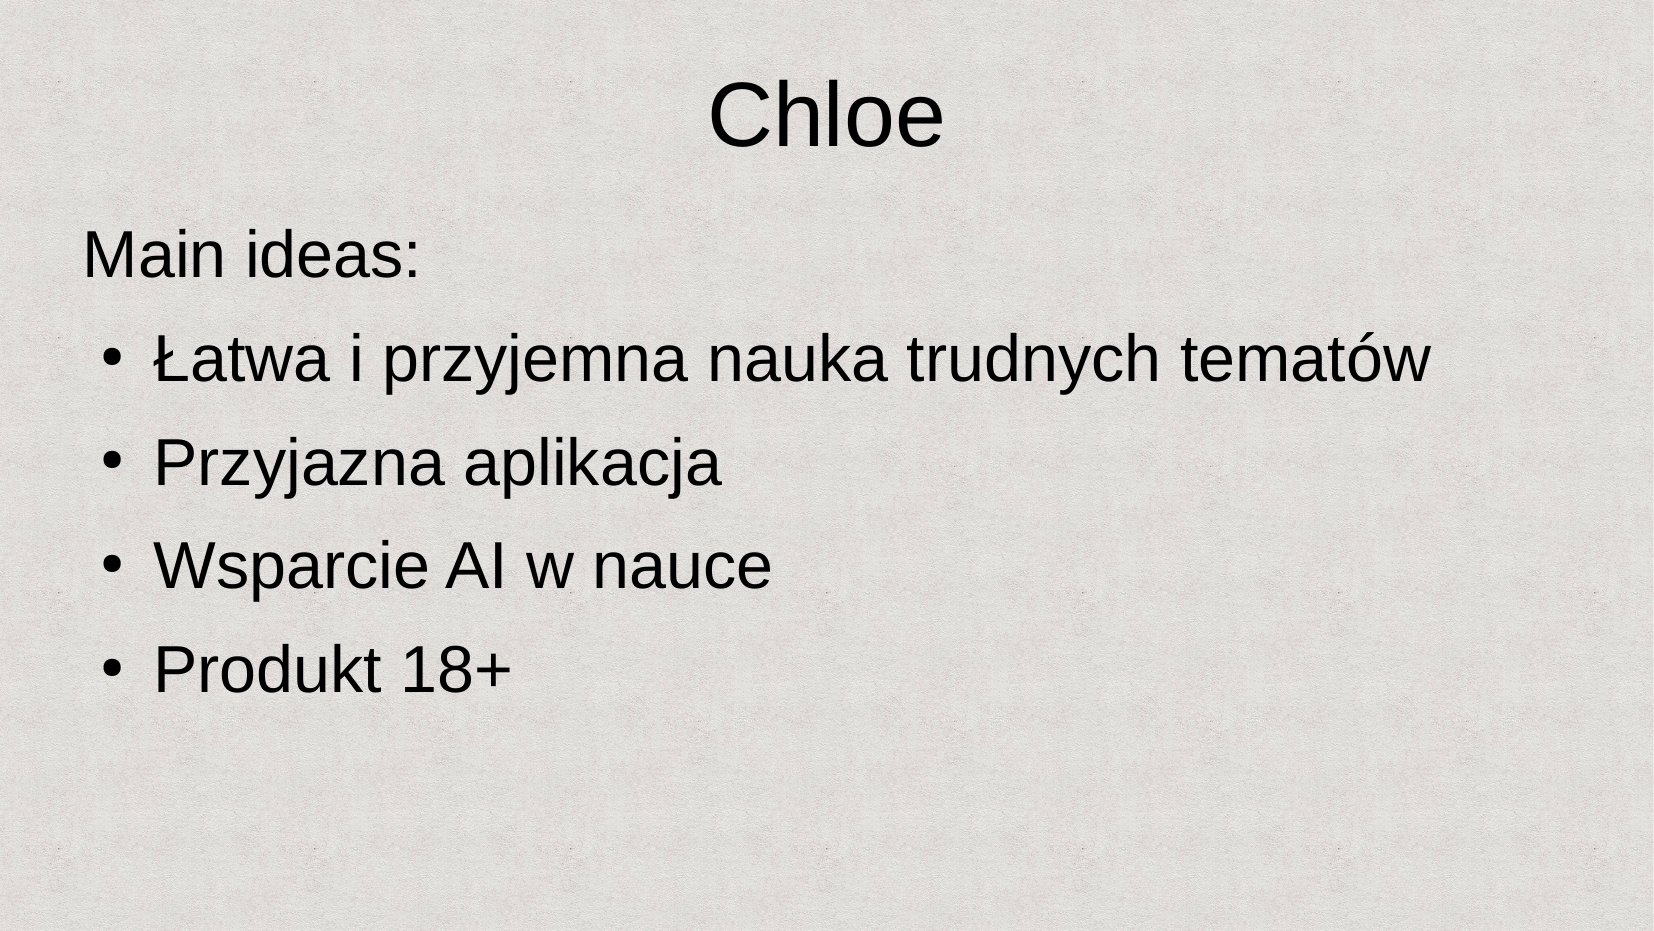

# Chloe
Main ideas:
Łatwa i przyjemna nauka trudnych tematów
Przyjazna aplikacja
Wsparcie AI w nauce
Produkt 18+